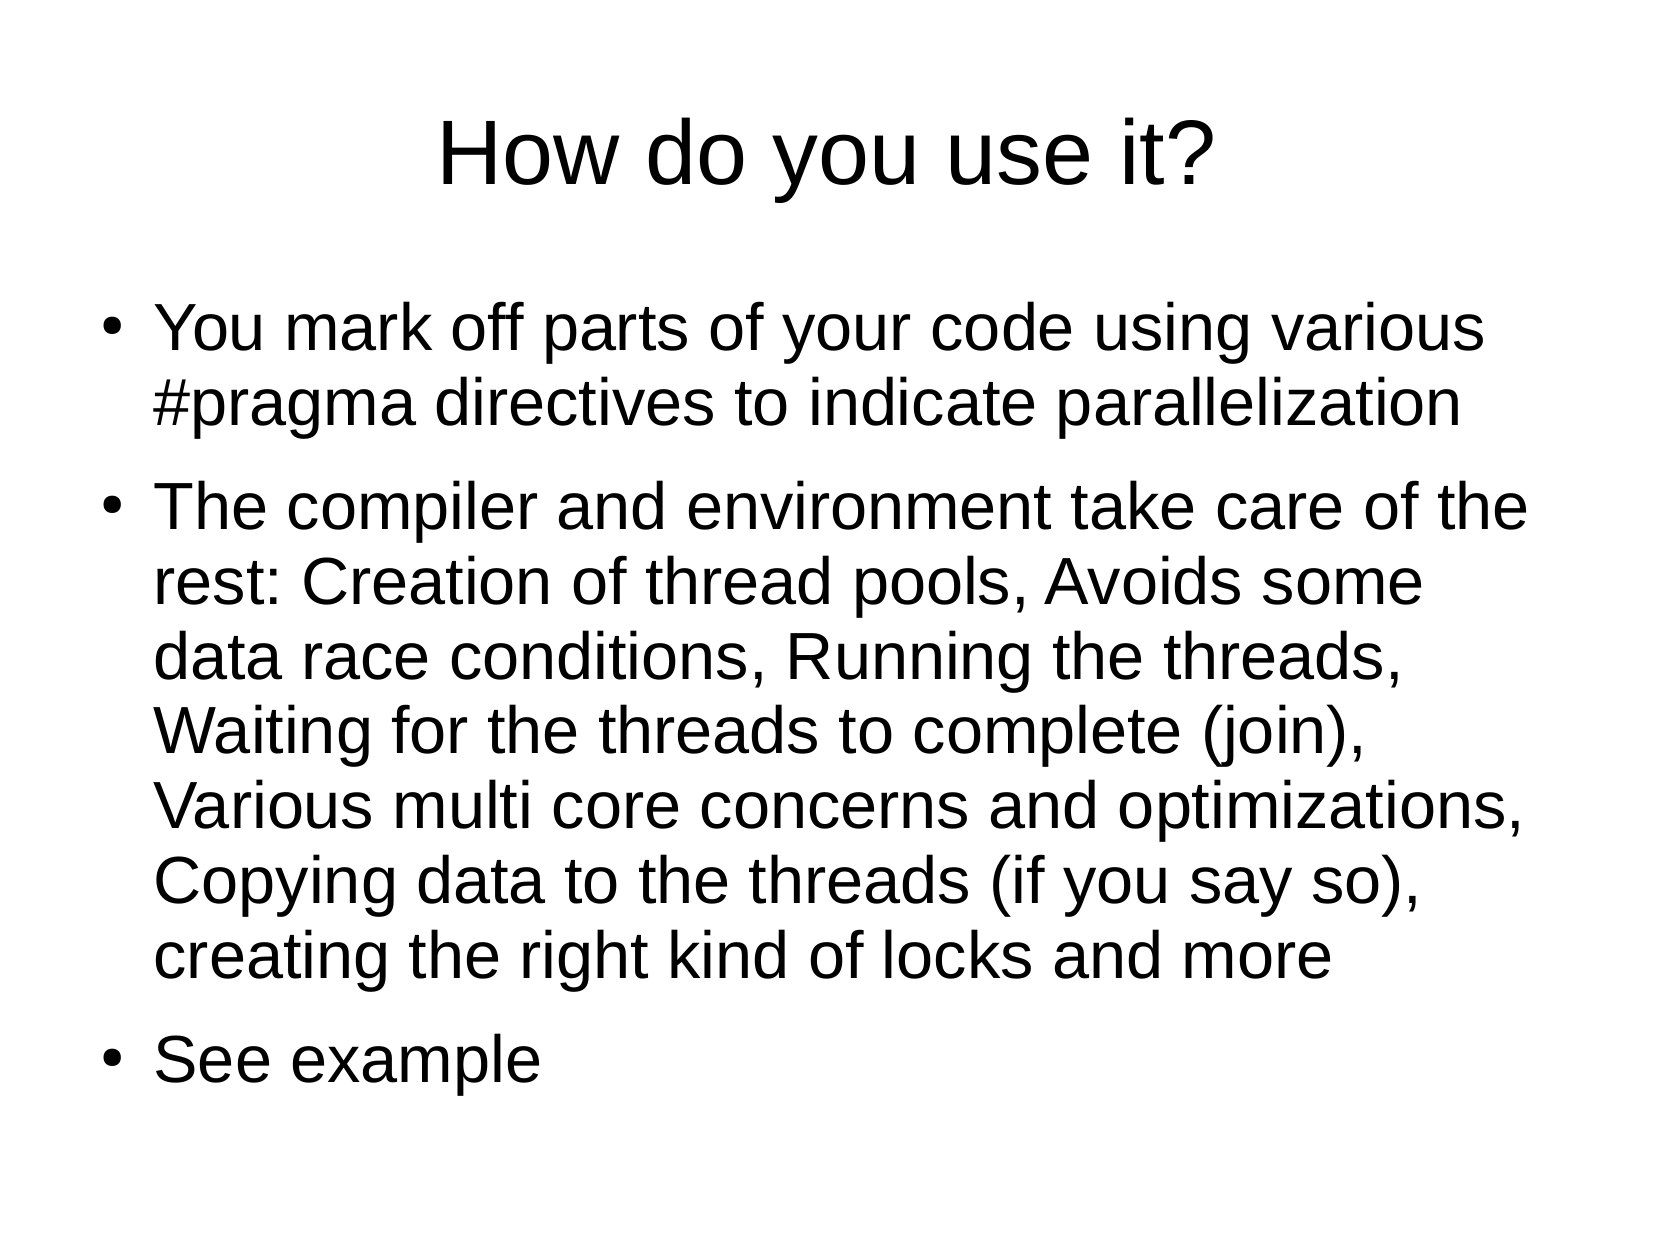

# How do you use it?
You mark off parts of your code using various #pragma directives to indicate parallelization
The compiler and environment take care of the rest: Creation of thread pools, Avoids some data race conditions, Running the threads, Waiting for the threads to complete (join), Various multi core concerns and optimizations, Copying data to the threads (if you say so), creating the right kind of locks and more
See example